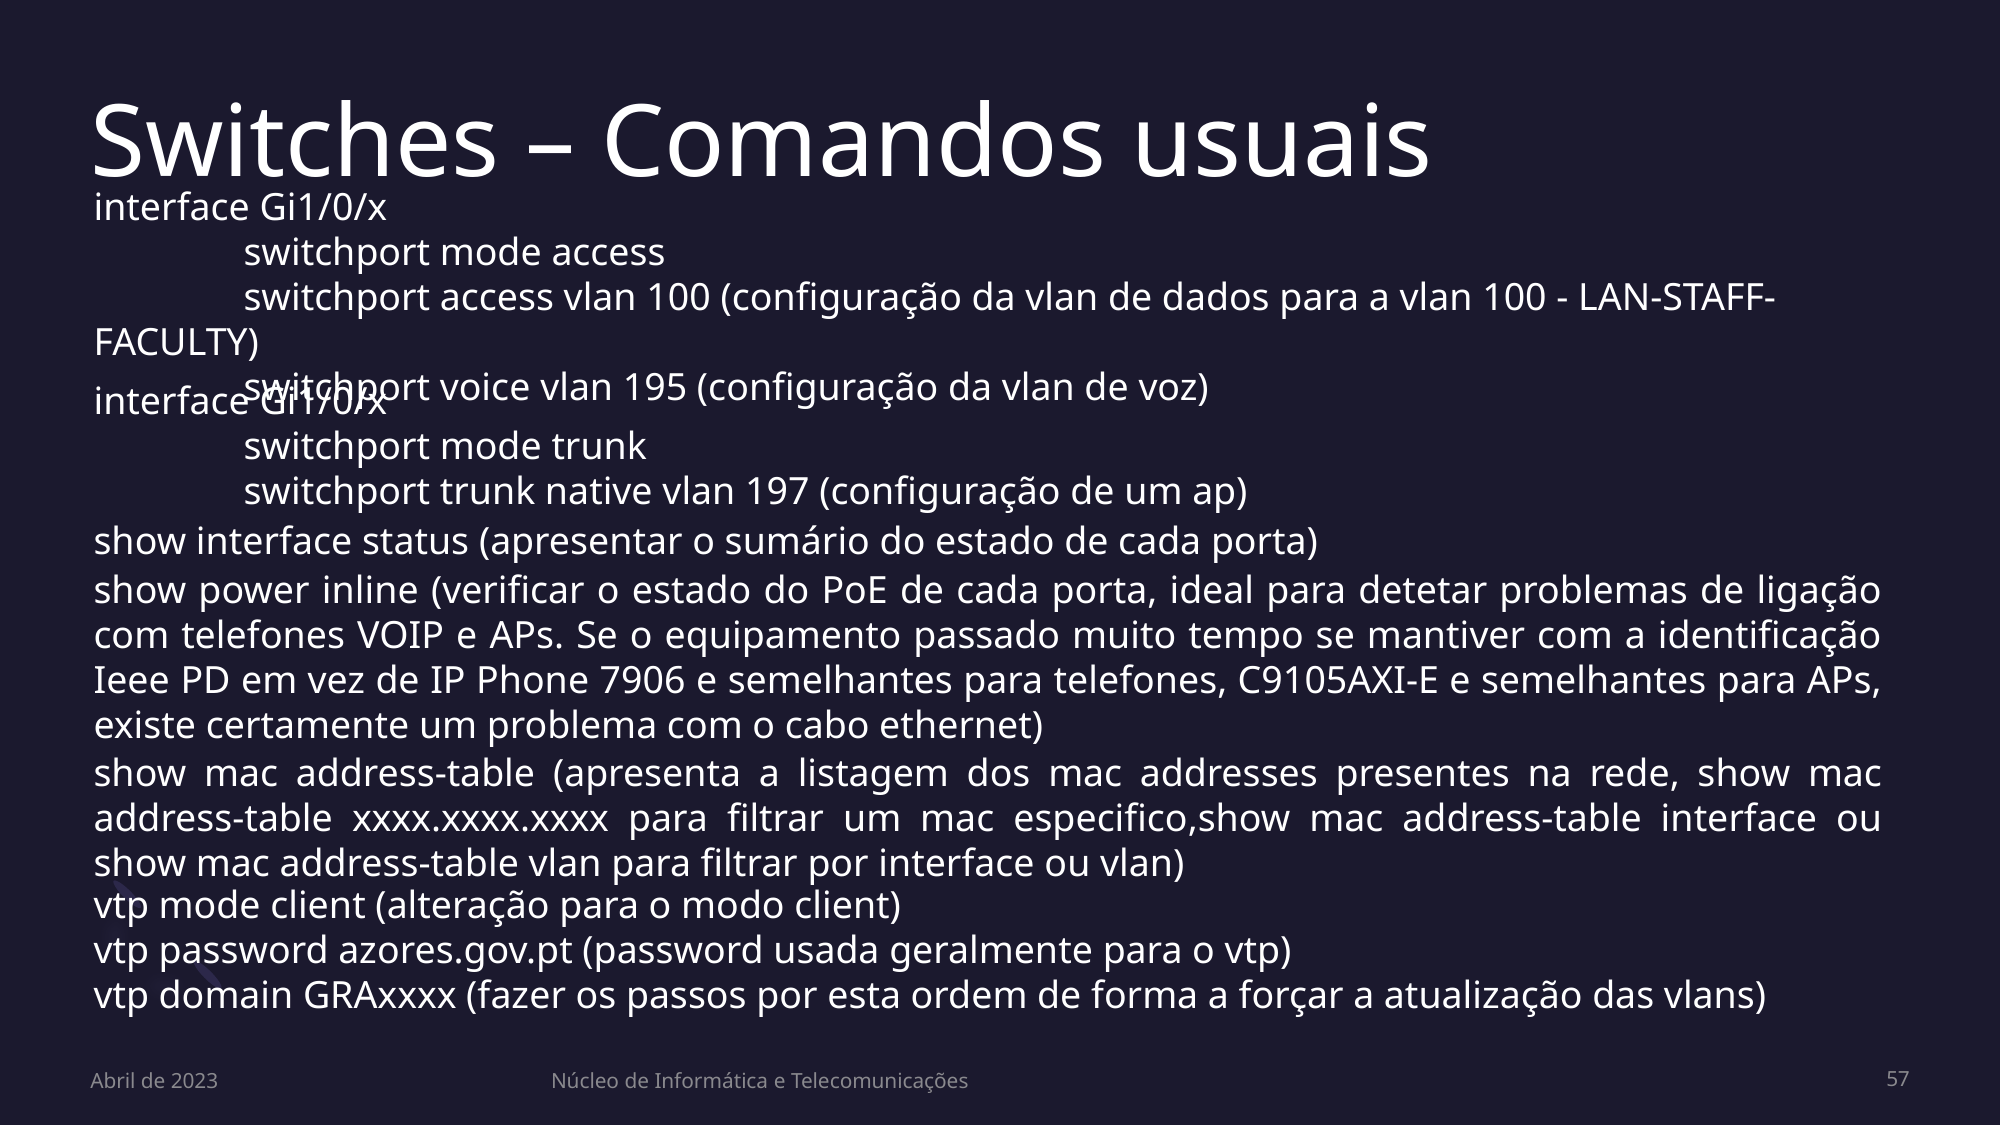

# Switches – Comandos usuais
interface Gi1/0/x
	switchport mode access
	switchport access vlan 100 (configuração da vlan de dados para a vlan 100 - LAN-STAFF-FACULTY)
	switchport voice vlan 195 (configuração da vlan de voz)
interface Gi1/0/x
	switchport mode trunk
	switchport trunk native vlan 197 (configuração de um ap)
show interface status (apresentar o sumário do estado de cada porta)
show power inline (verificar o estado do PoE de cada porta, ideal para detetar problemas de ligação com telefones VOIP e APs. Se o equipamento passado muito tempo se mantiver com a identificação Ieee PD em vez de IP Phone 7906 e semelhantes para telefones, C9105AXI-E e semelhantes para APs, existe certamente um problema com o cabo ethernet)
show mac address-table (apresenta a listagem dos mac addresses presentes na rede, show mac address-table xxxx.xxxx.xxxx para filtrar um mac especifico,show mac address-table interface ou show mac address-table vlan para filtrar por interface ou vlan)
vtp mode client (alteração para o modo client)
vtp password azores.gov.pt (password usada geralmente para o vtp)
vtp domain GRAxxxx (fazer os passos por esta ordem de forma a forçar a atualização das vlans)
Abril de 2023
Núcleo de Informática e Telecomunicações